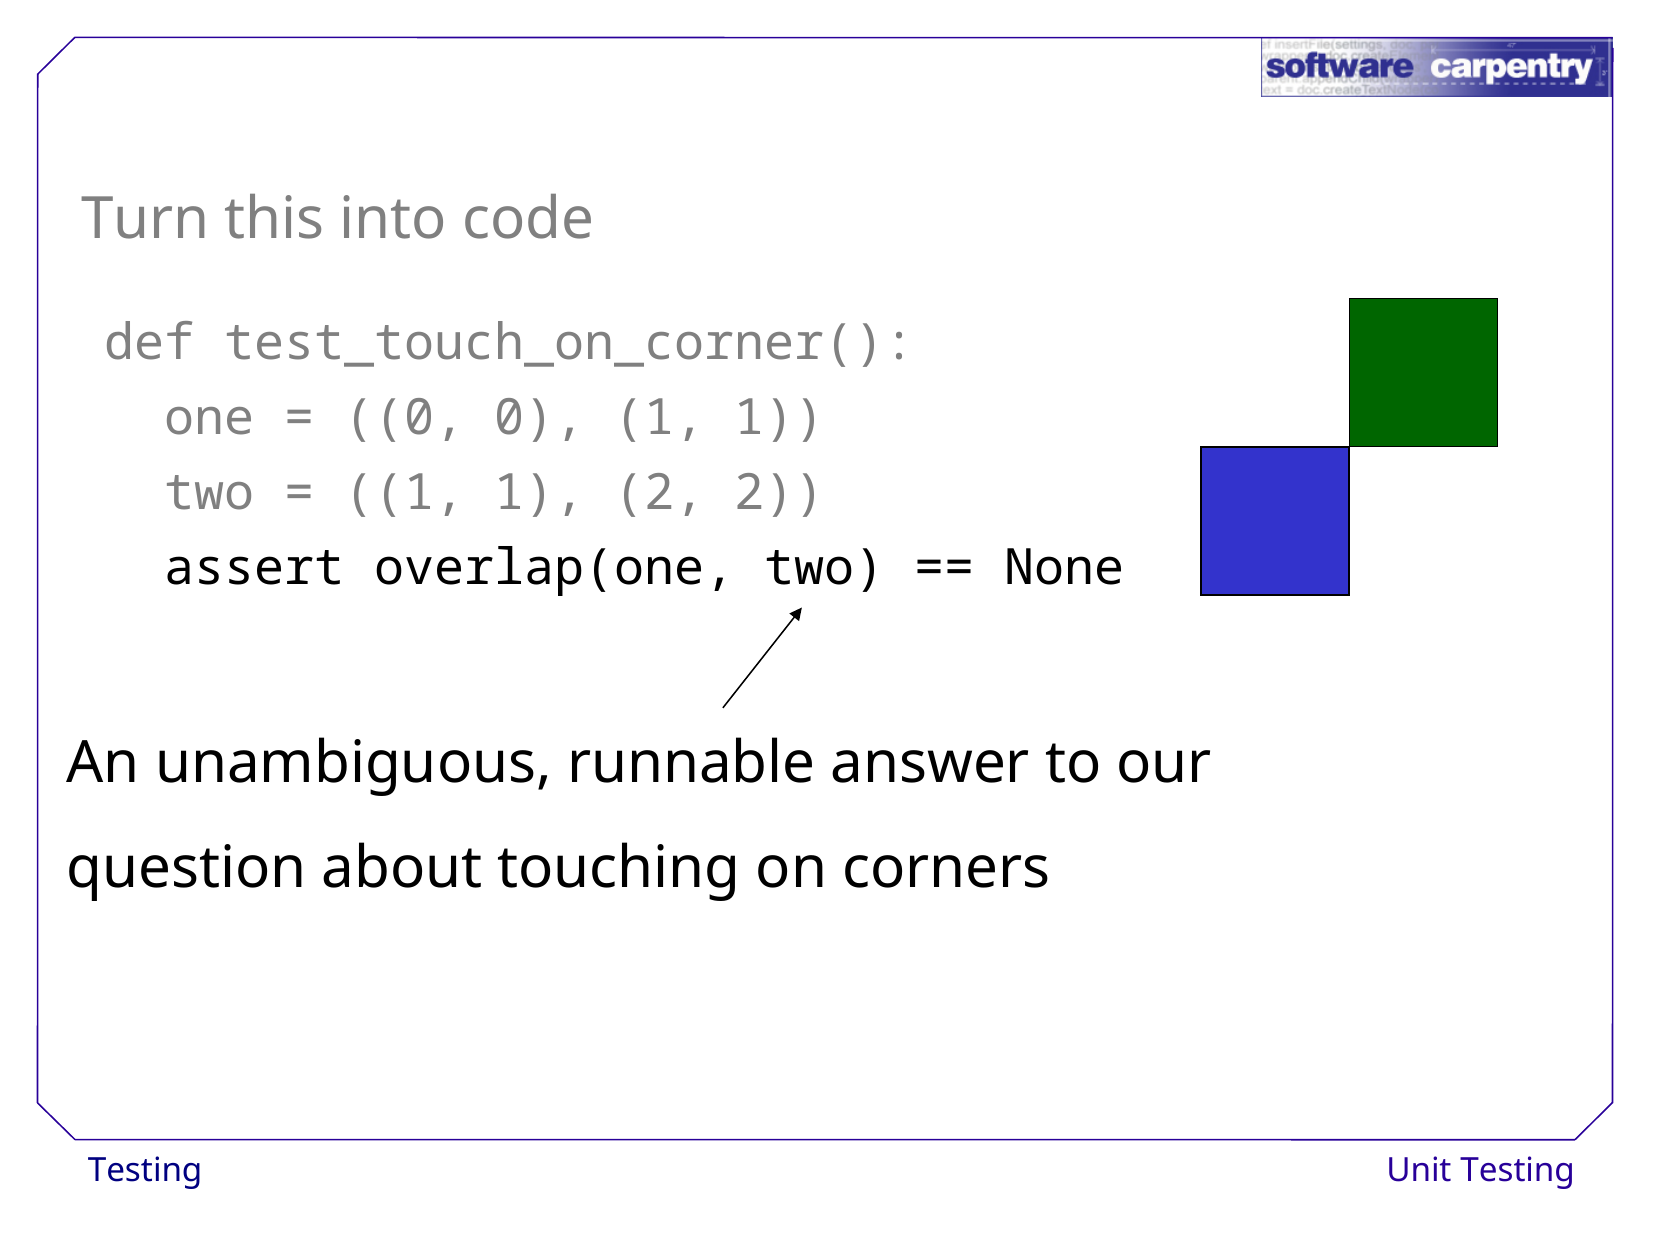

Turn this into code
def test_touch_on_corner():
 one = ((0, 0), (1, 1))
 two = ((1, 1), (2, 2))
 assert overlap(one, two) == None
An unambiguous, runnable answer to our
question about touching on corners